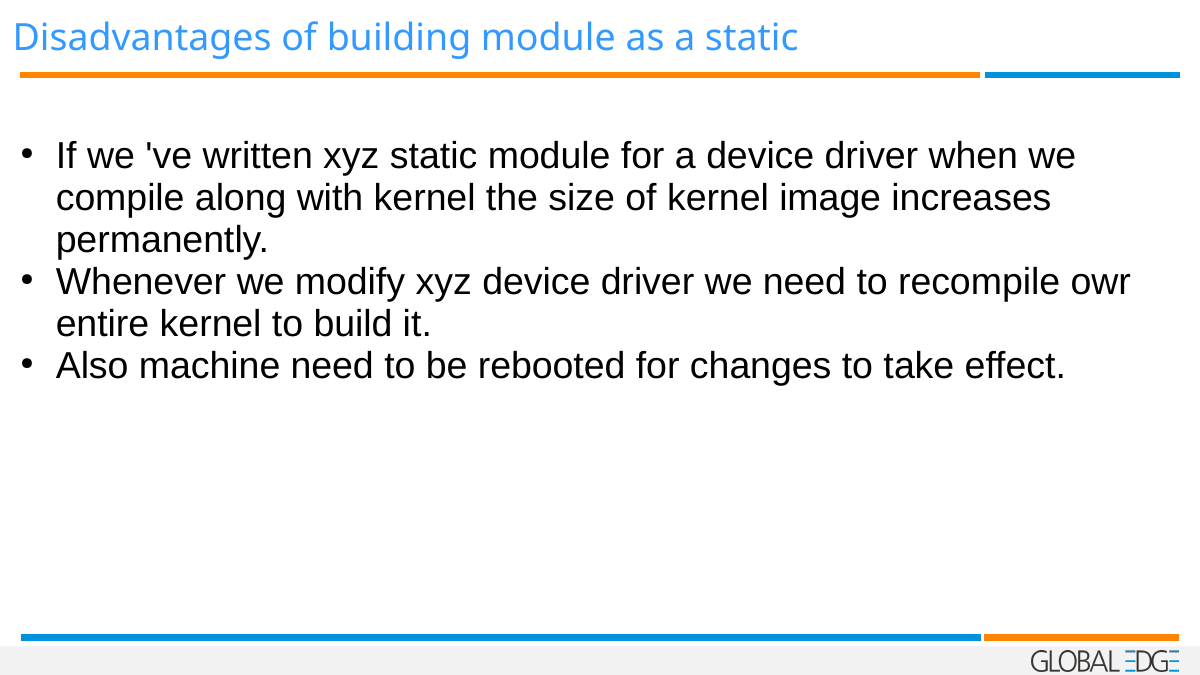

# Disadvantages of building module as a static
If we 've written xyz static module for a device driver when we compile along with kernel the size of kernel image increases permanently.
Whenever we modify xyz device driver we need to recompile owr entire kernel to build it.
Also machine need to be rebooted for changes to take effect.